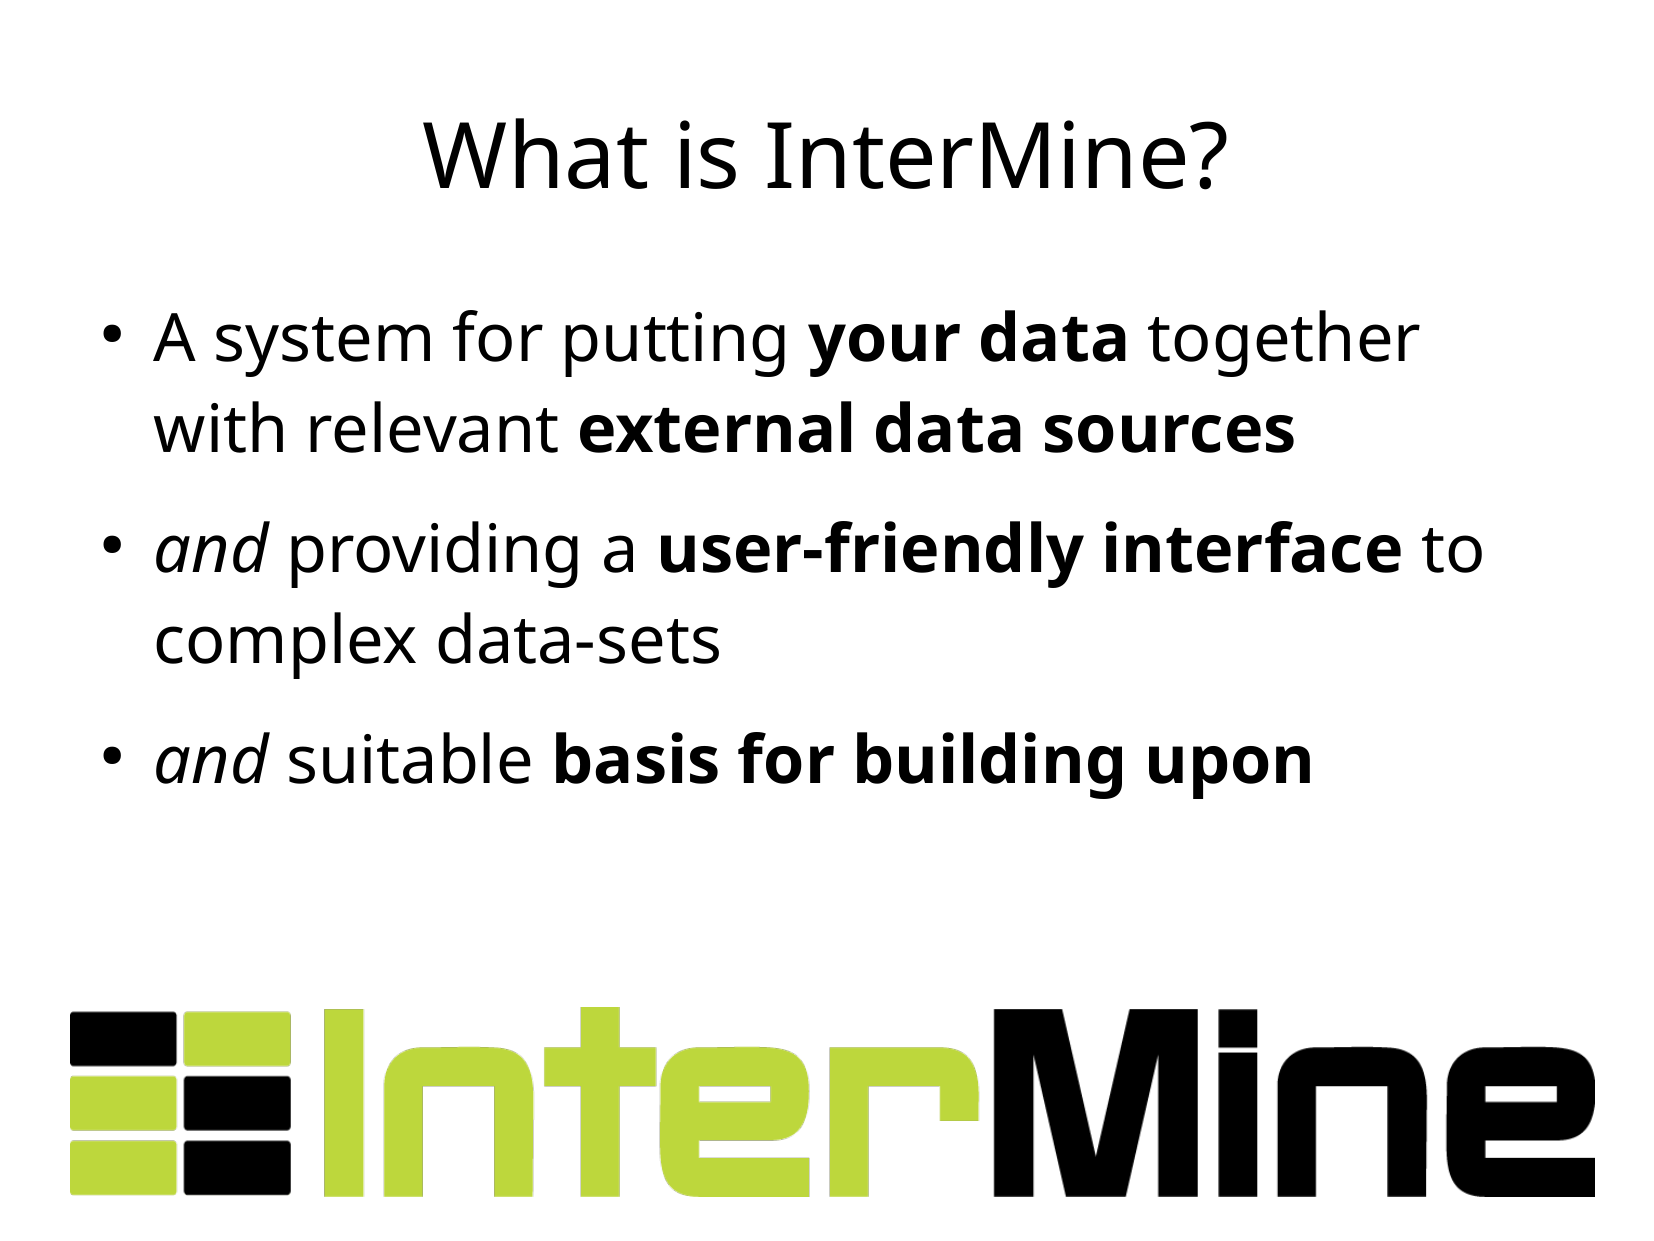

# What is InterMine?
A system for putting your data together with relevant external data sources
and providing a user-friendly interface to complex data-sets
and suitable basis for building upon